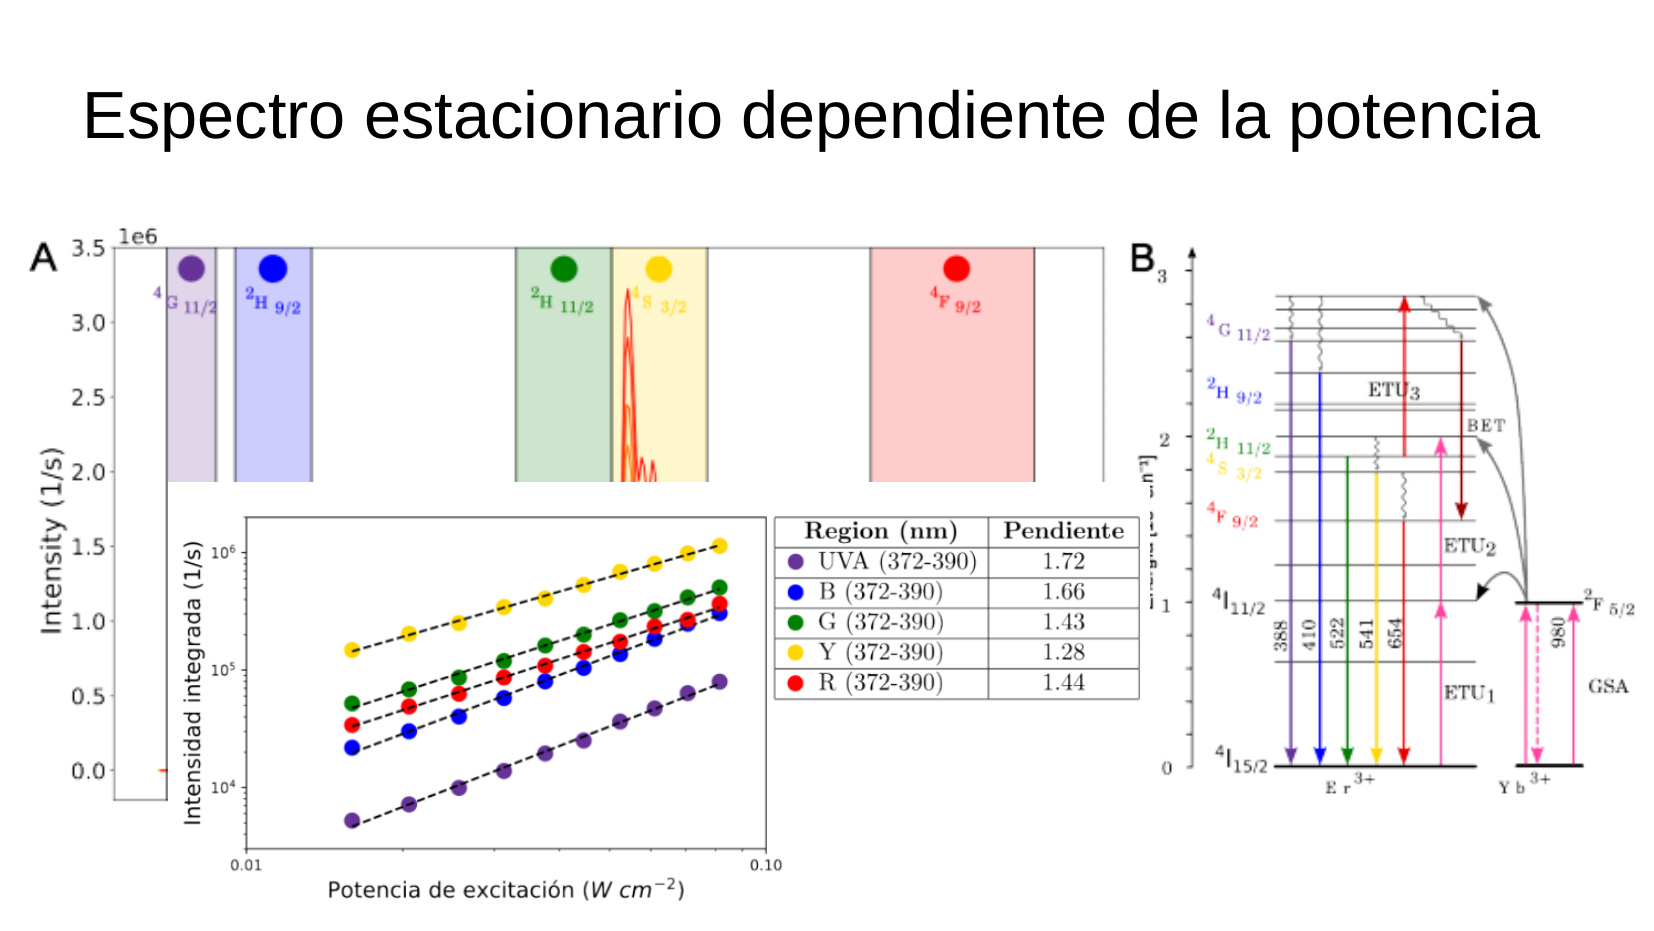

# Espectro estacionario dependiente de la potencia